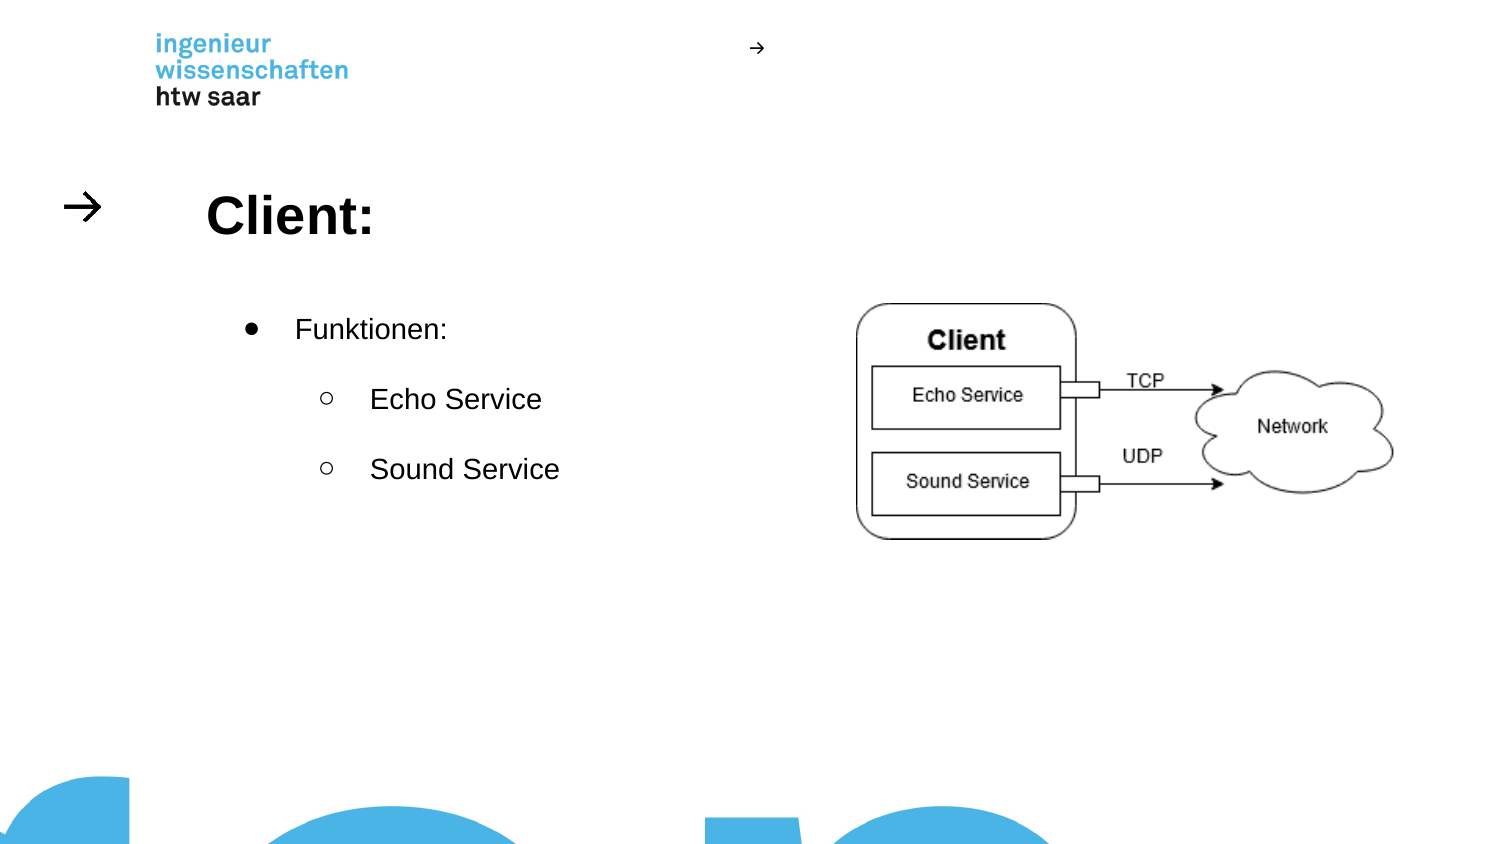

# Client:
Funktionen:
Echo Service
Sound Service